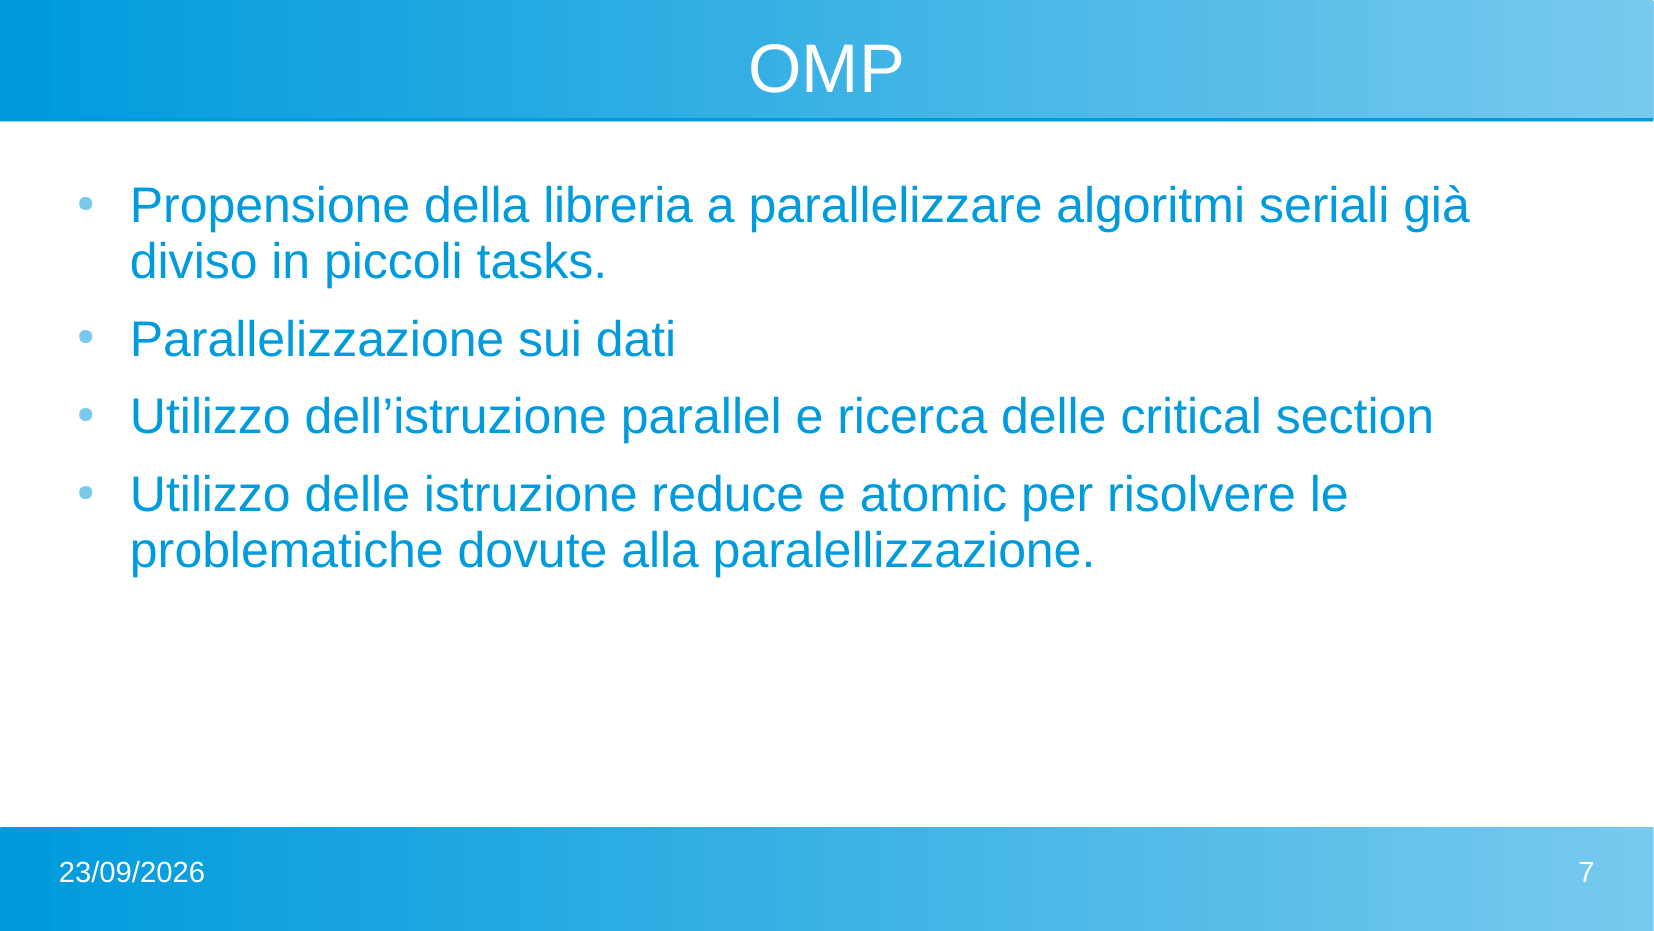

# OMP
Propensione della libreria a parallelizzare algoritmi seriali già diviso in piccoli tasks.
Parallelizzazione sui dati
Utilizzo dell’istruzione parallel e ricerca delle critical section
Utilizzo delle istruzione reduce e atomic per risolvere le problematiche dovute alla paralellizzazione.
7